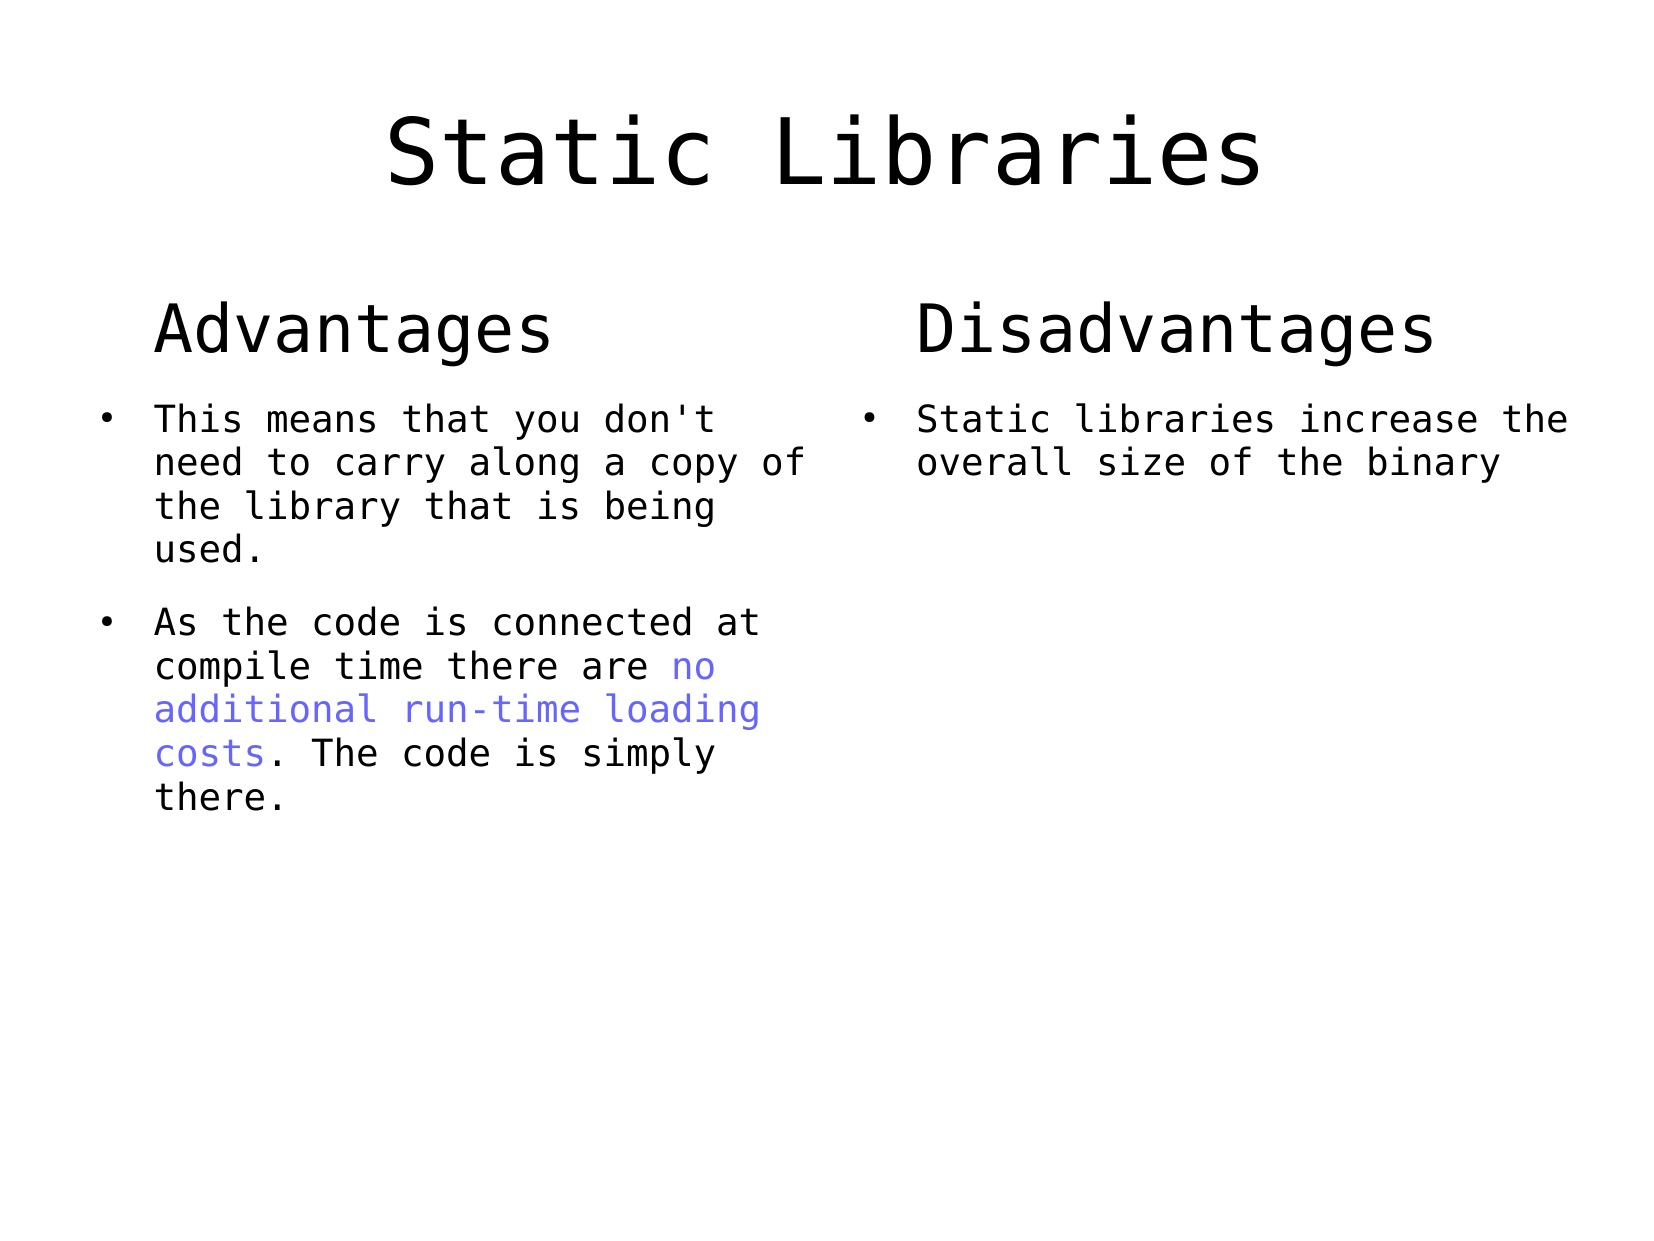

# Static Libraries
Advantages
This means that you don't need to carry along a copy of the library that is being used.
As the code is connected at compile time there are no additional run-time loading costs. The code is simply there.
Disadvantages
Static libraries increase the overall size of the binary